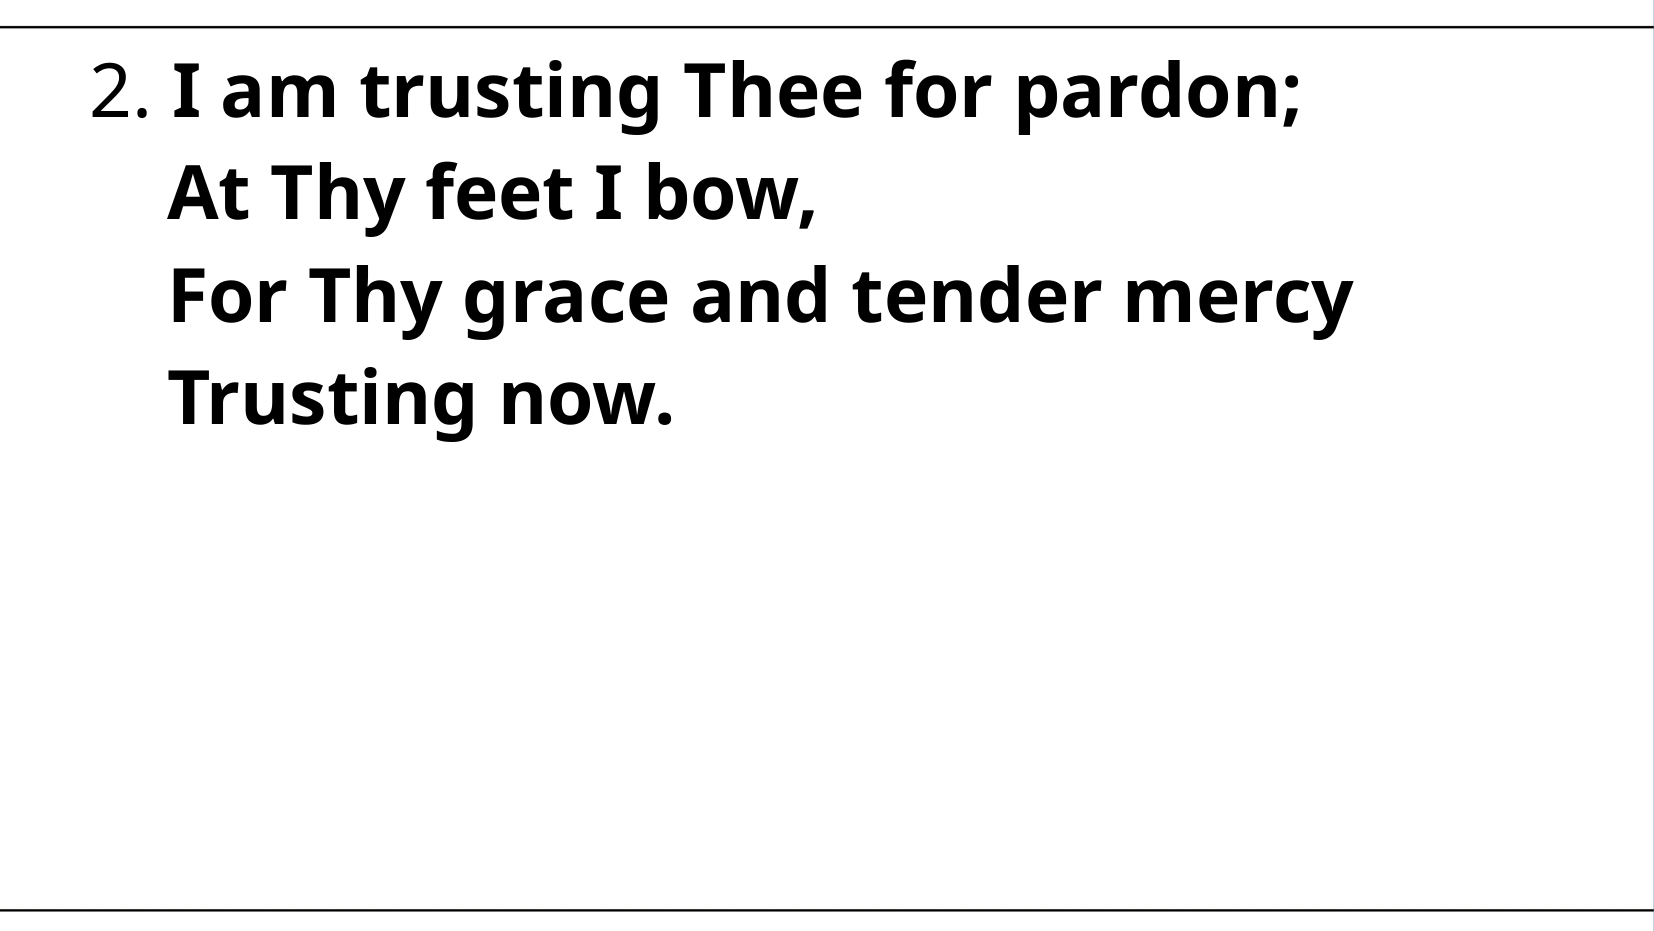

2. I am trusting Thee for pardon;
 At Thy feet I bow,
 For Thy grace and tender mercy
 Trusting now.